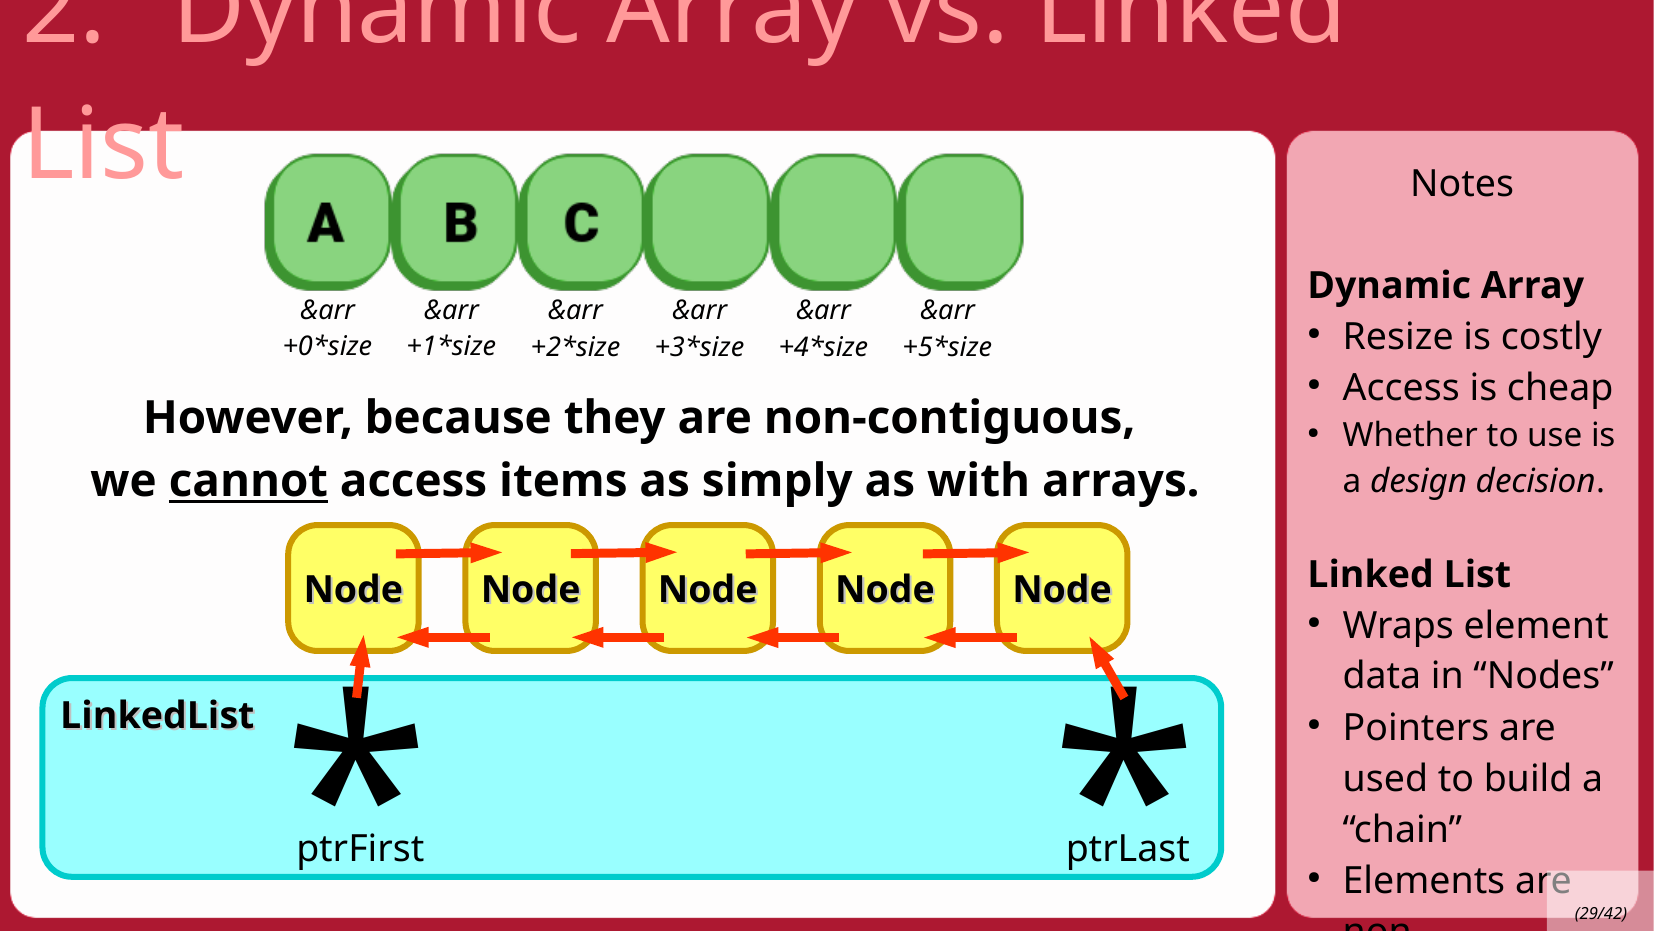

# 2.	Dynamic Array vs. Linked List
Notes
Dynamic Array
Resize is costly
Access is cheap
Whether to use is a design decision.
Linked List
Wraps element data in “Nodes”
Pointers are used to build a “chain”
Elements are non-contiguous
&arr
+0*size
&arr
+1*size
&arr
+2*size
&arr
+3*size
&arr
+4*size
&arr
+5*size
However, because they are non-contiguous,
we cannot access items as simply as with arrays.
Node
Node
Node
Node
Node
*
*
LinkedList
ptrFirst
ptrLast